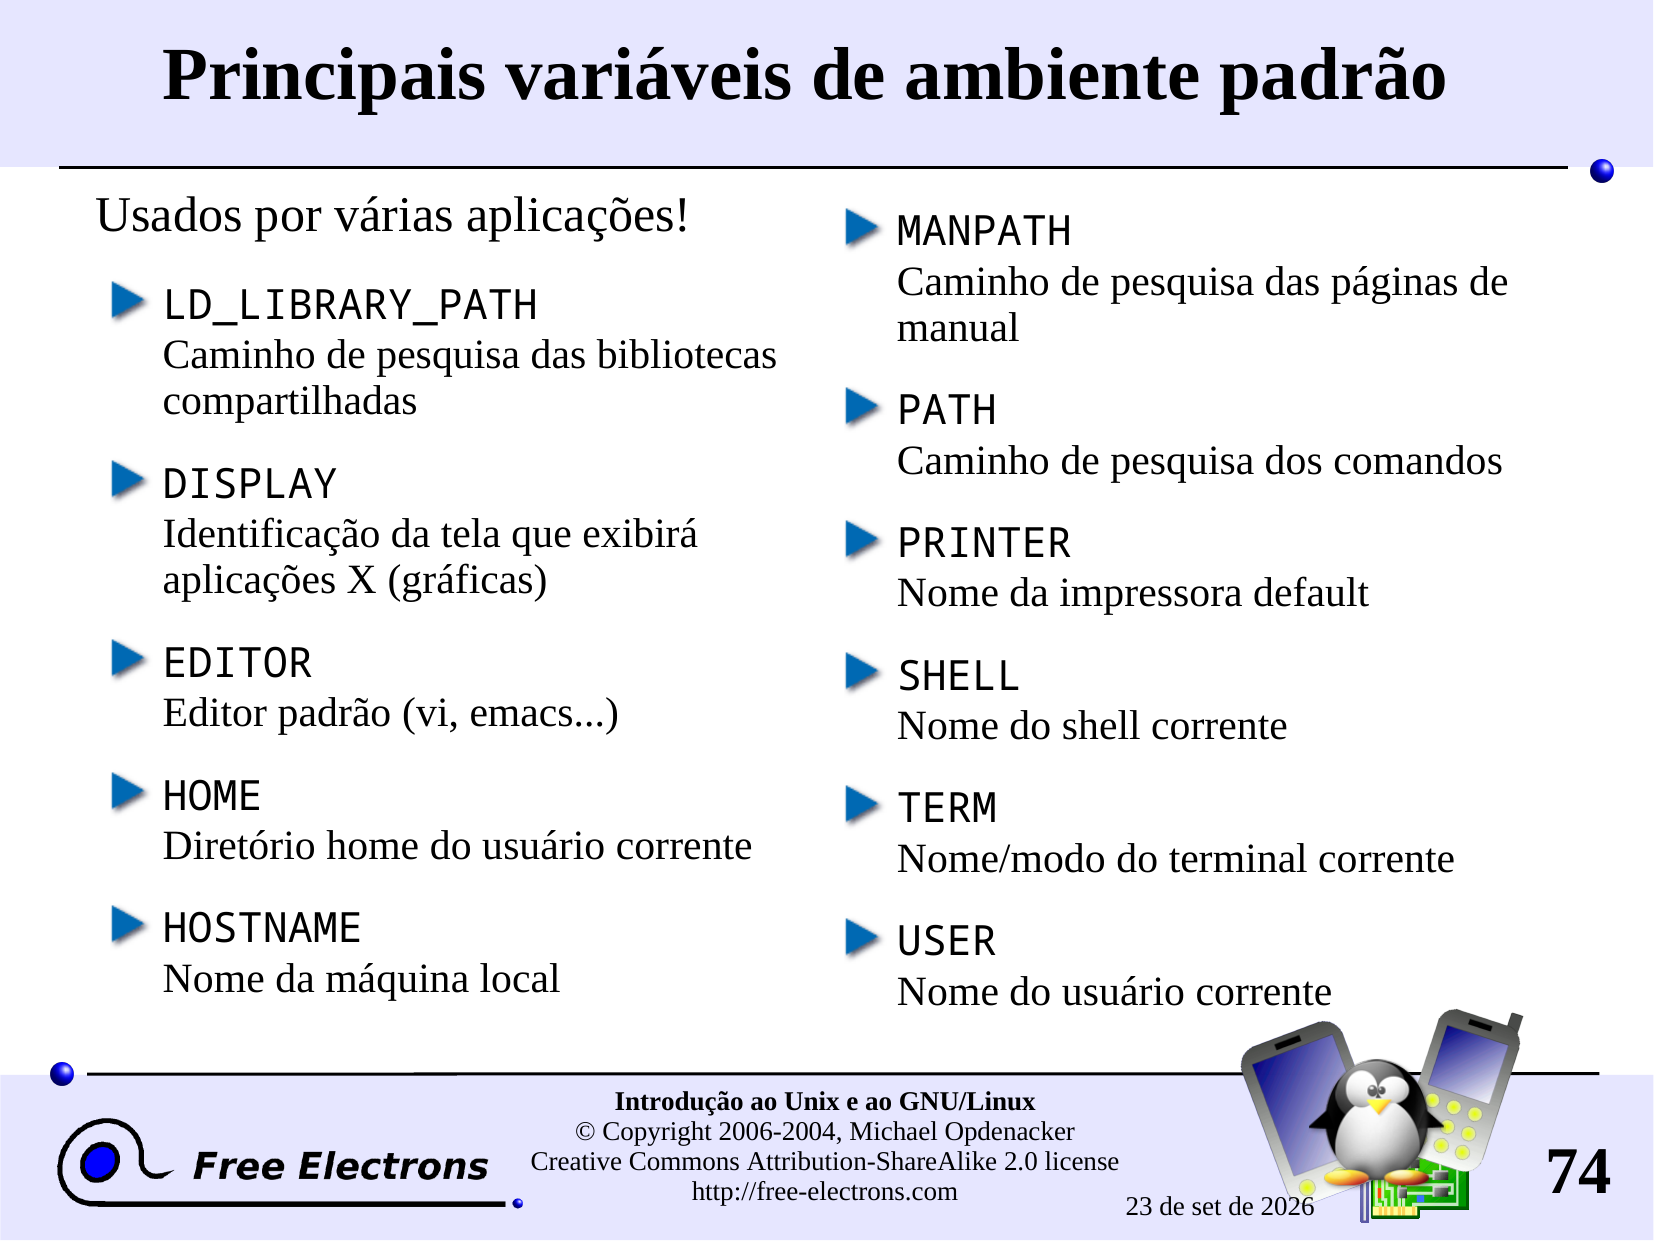

# Principais variáveis de ambiente padrão
Usados por várias aplicações!
MANPATH
Caminho de pesquisa das páginas de manual
PATH
Caminho de pesquisa dos comandos
PRINTER
Nome da impressora default
SHELL
Nome do shell corrente
TERM
Nome/modo do terminal corrente
USER
Nome do usuário corrente
LD_LIBRARY_PATH
Caminho de pesquisa das bibliotecas compartilhadas
DISPLAY
Identificação da tela que exibirá aplicações X (gráficas)
EDITOR
Editor padrão (vi, emacs...)
HOME
Diretório home do usuário corrente
HOSTNAME
Nome da máquina local